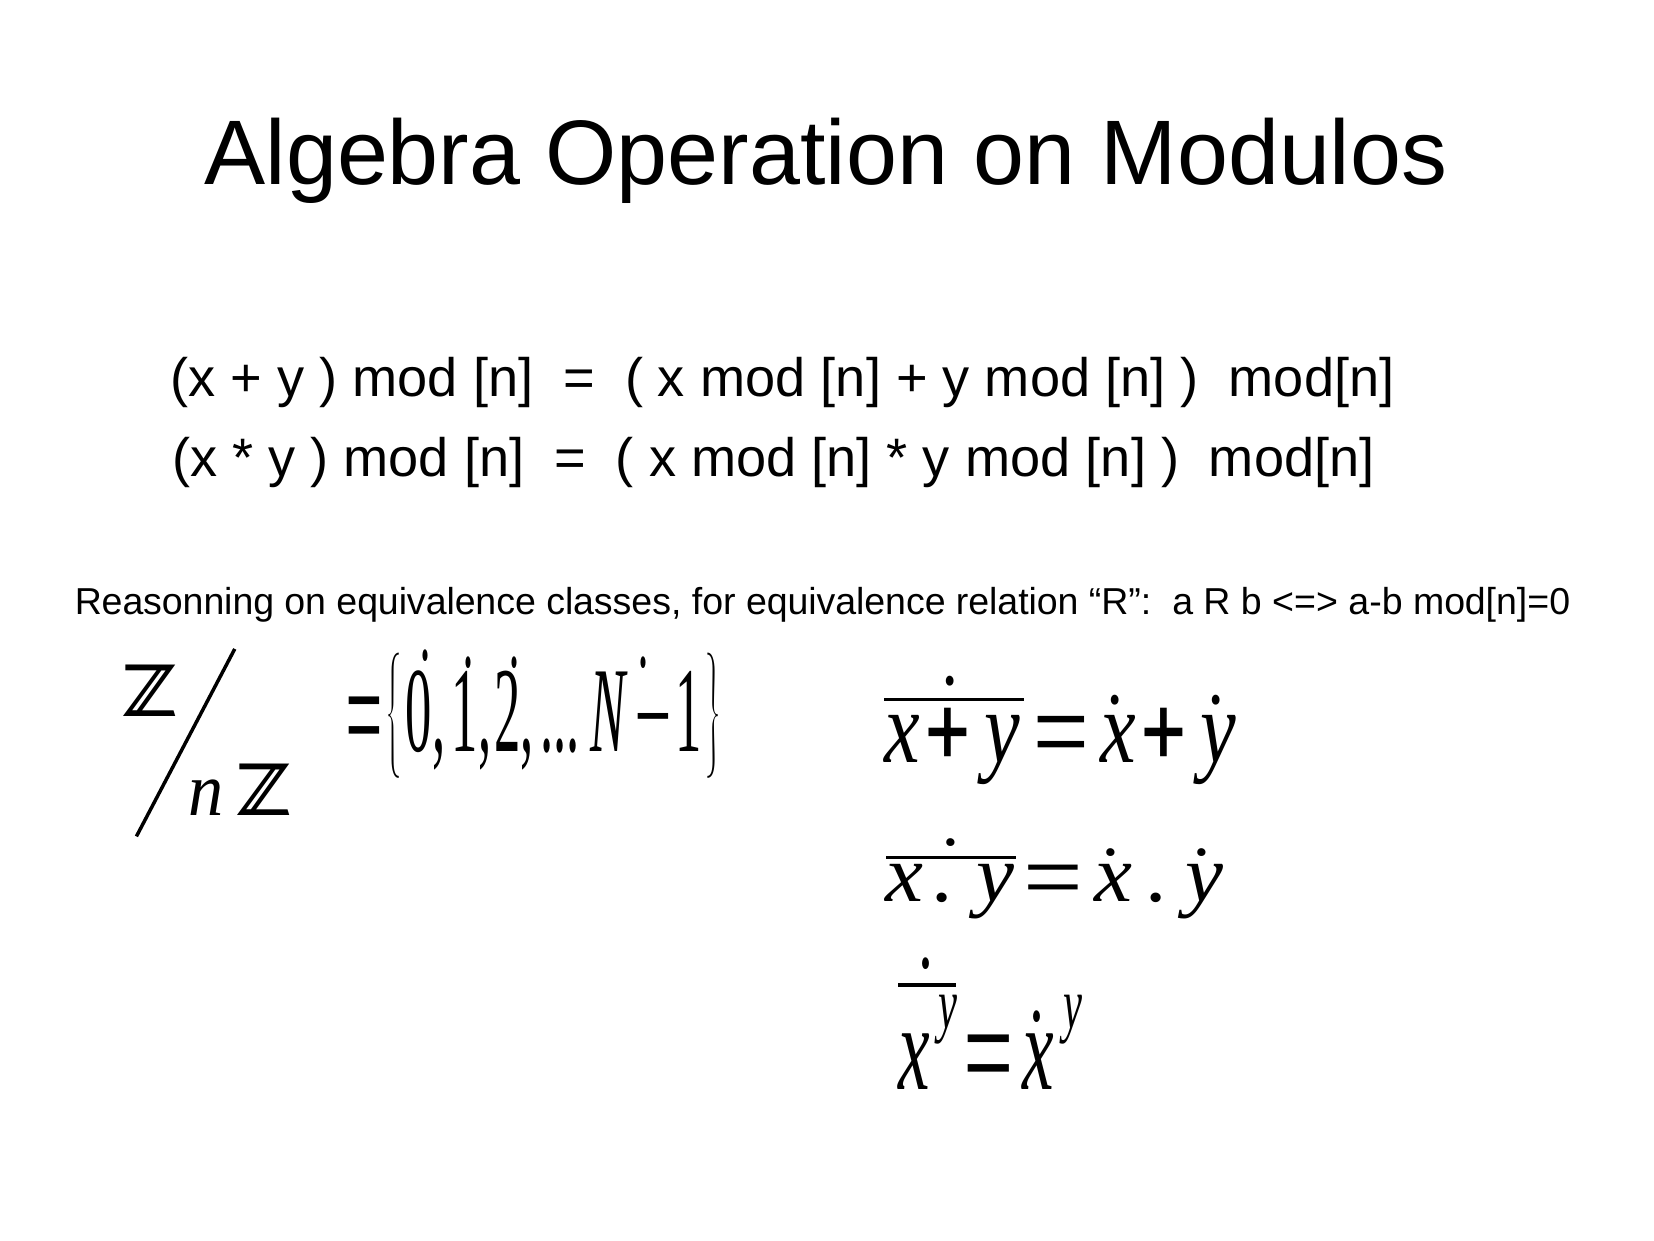

# Algebra Operation on Modulos
(x + y ) mod [n] = ( x mod [n] + y mod [n] ) mod[n]
(x * y ) mod [n] = ( x mod [n] * y mod [n] ) mod[n]
Reasonning on equivalence classes, for equivalence relation “R”: a R b <=> a-b mod[n]=0